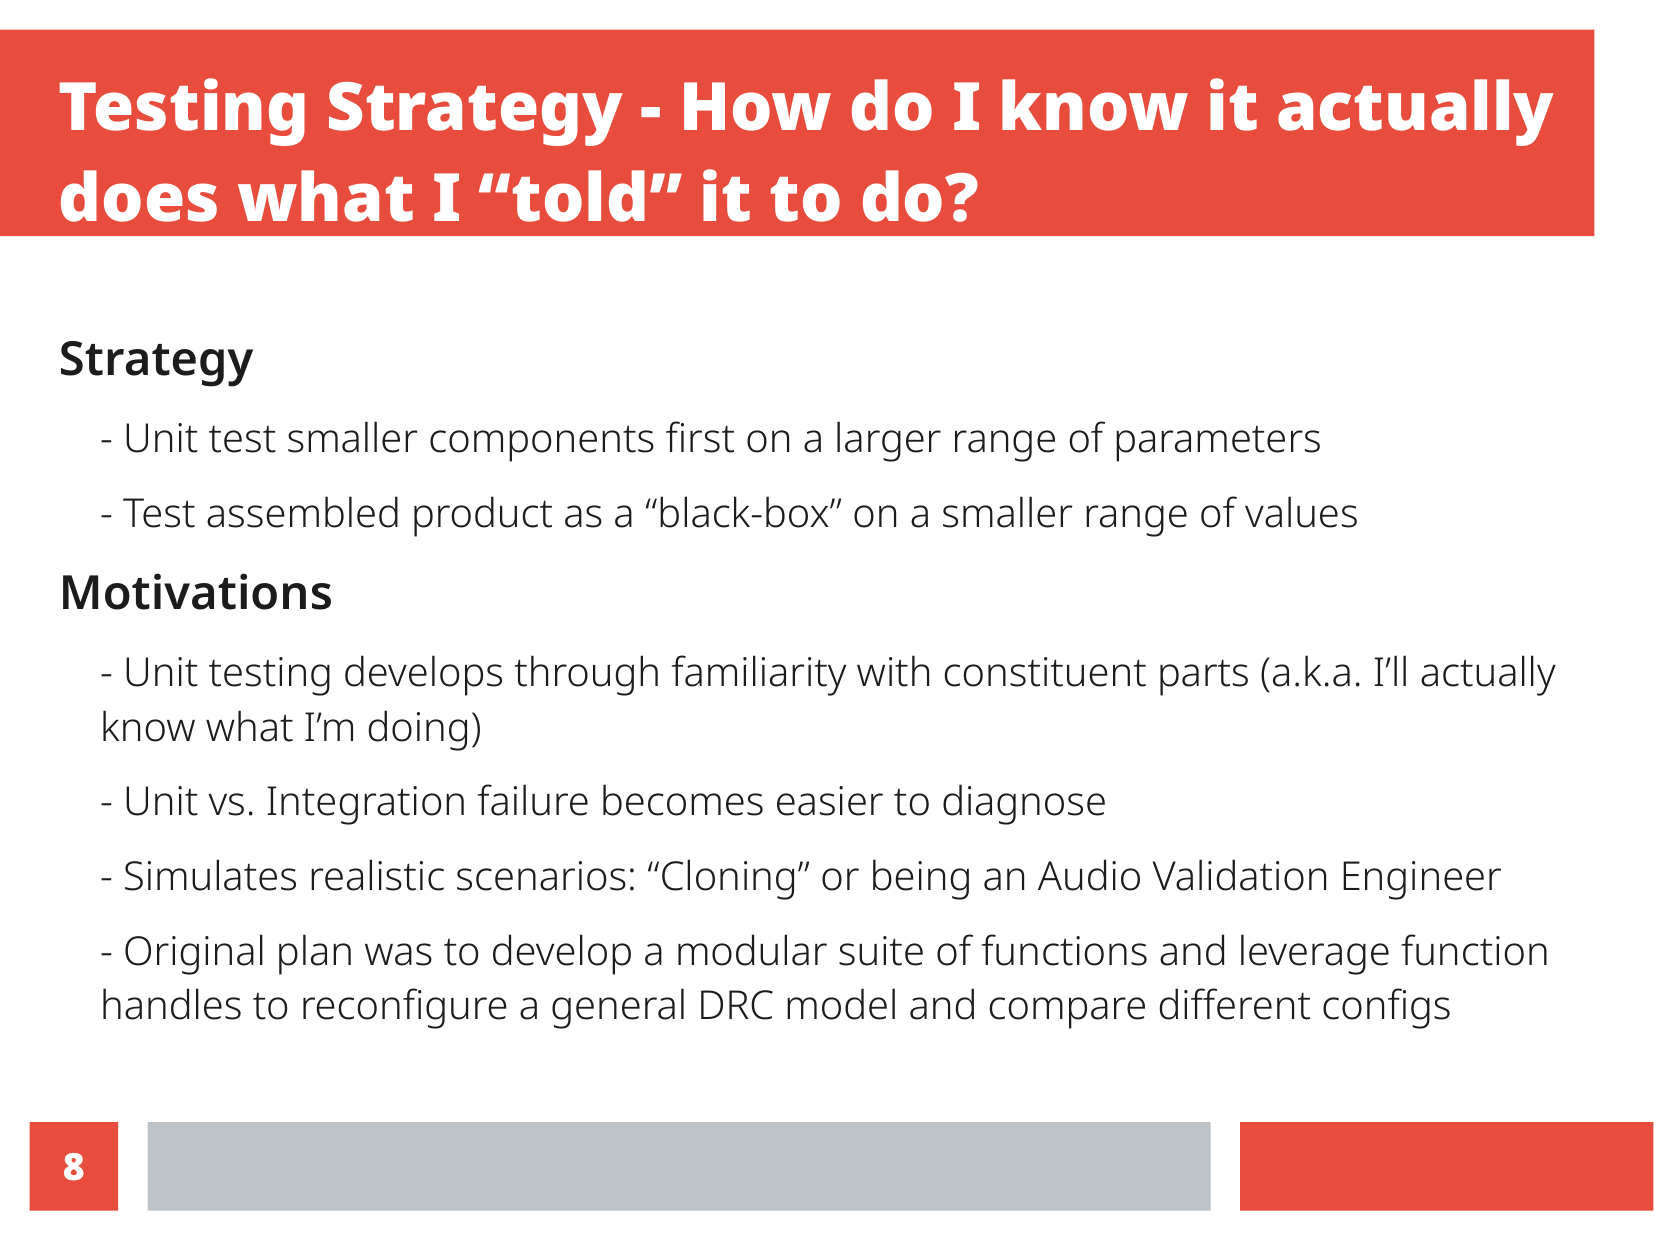

# Testing Strategy - How do I know it actually does what I “told” it to do?
Strategy
- Unit test smaller components first on a larger range of parameters
- Test assembled product as a “black-box” on a smaller range of values
Motivations
- Unit testing develops through familiarity with constituent parts (a.k.a. I’ll actually know what I’m doing)
- Unit vs. Integration failure becomes easier to diagnose
- Simulates realistic scenarios: “Cloning” or being an Audio Validation Engineer
- Original plan was to develop a modular suite of functions and leverage function handles to reconfigure a general DRC model and compare different configs
8